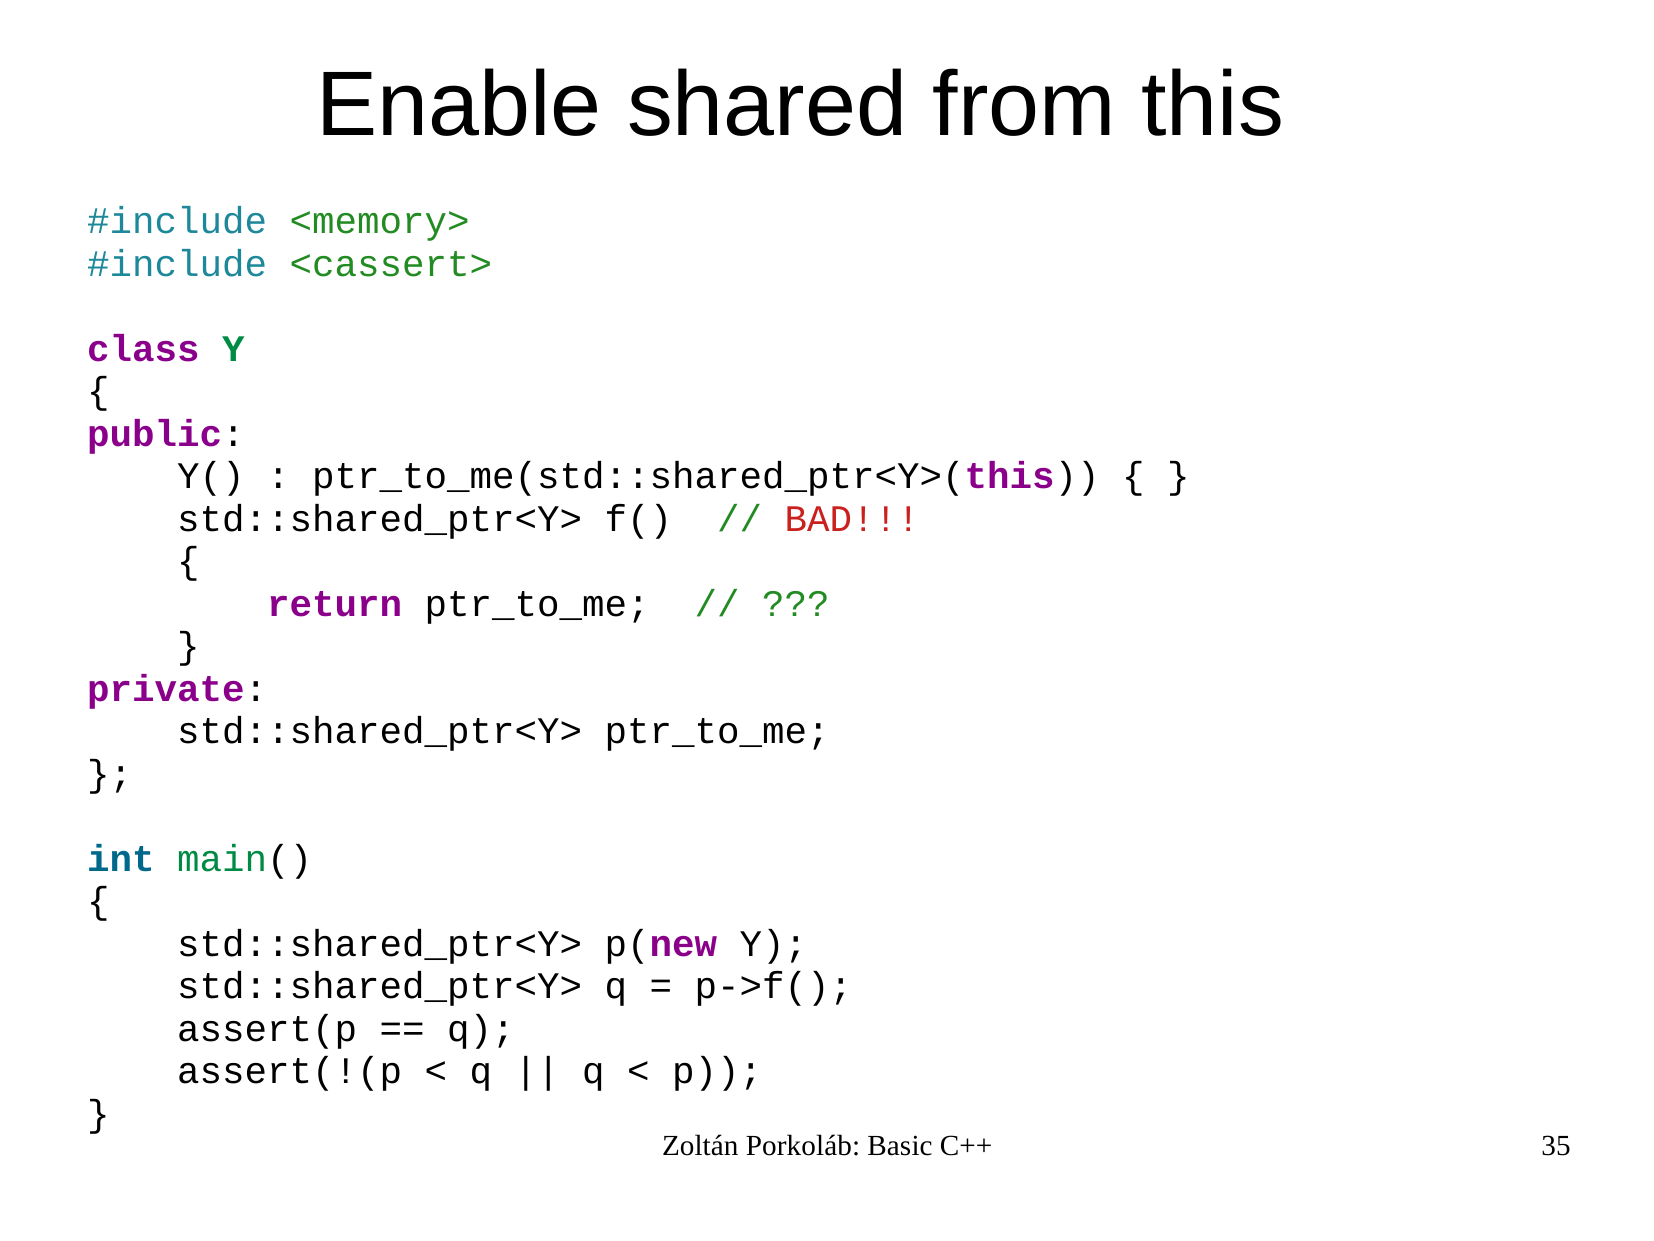

# Enable shared from this
#include <memory>
#include <cassert>
class Y
{
public:
 Y() : ptr_to_me(std::shared_ptr<Y>(this)) { }
 std::shared_ptr<Y> f() // BAD!!!
 {
 return ptr_to_me; // ???
 }
private:
 std::shared_ptr<Y> ptr_to_me;
};
int main()
{
 std::shared_ptr<Y> p(new Y);
 std::shared_ptr<Y> q = p->f();
 assert(p == q);
 assert(!(p < q || q < p));
}
Zoltán Porkoláb: Basic C++
35